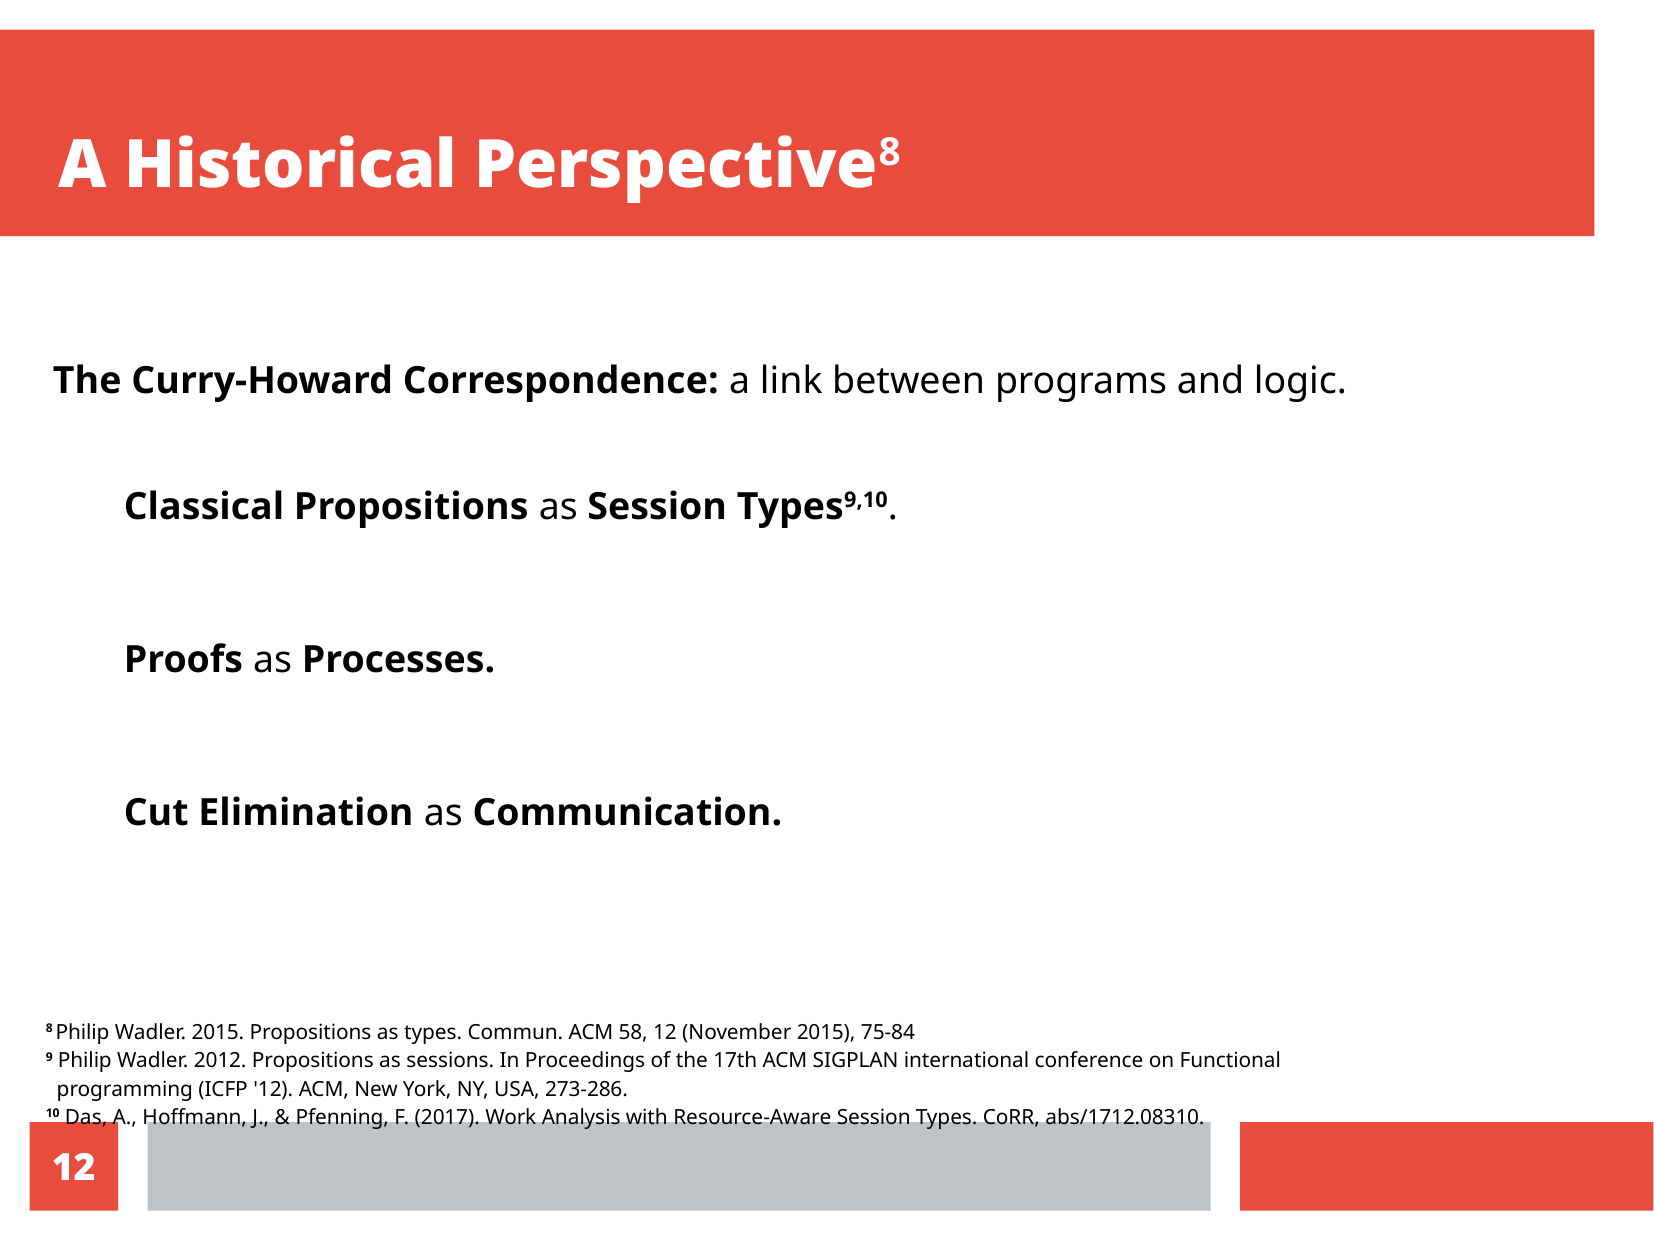

# A Historical Perspective8
The Curry-Howard Correspondence: a link between programs and logic.
Classical Propositions as Session Types9,10.
Proofs as Processes.
Cut Elimination as Communication.
8 Philip Wadler. 2015. Propositions as types. Commun. ACM 58, 12 (November 2015), 75-84
9 Philip Wadler. 2012. Propositions as sessions. In Proceedings of the 17th ACM SIGPLAN international conference on Functional
 programming (ICFP '12). ACM, New York, NY, USA, 273-286.
10 Das, A., Hoffmann, J., & Pfenning, F. (2017). Work Analysis with Resource-Aware Session Types. CoRR, abs/1712.08310.
12